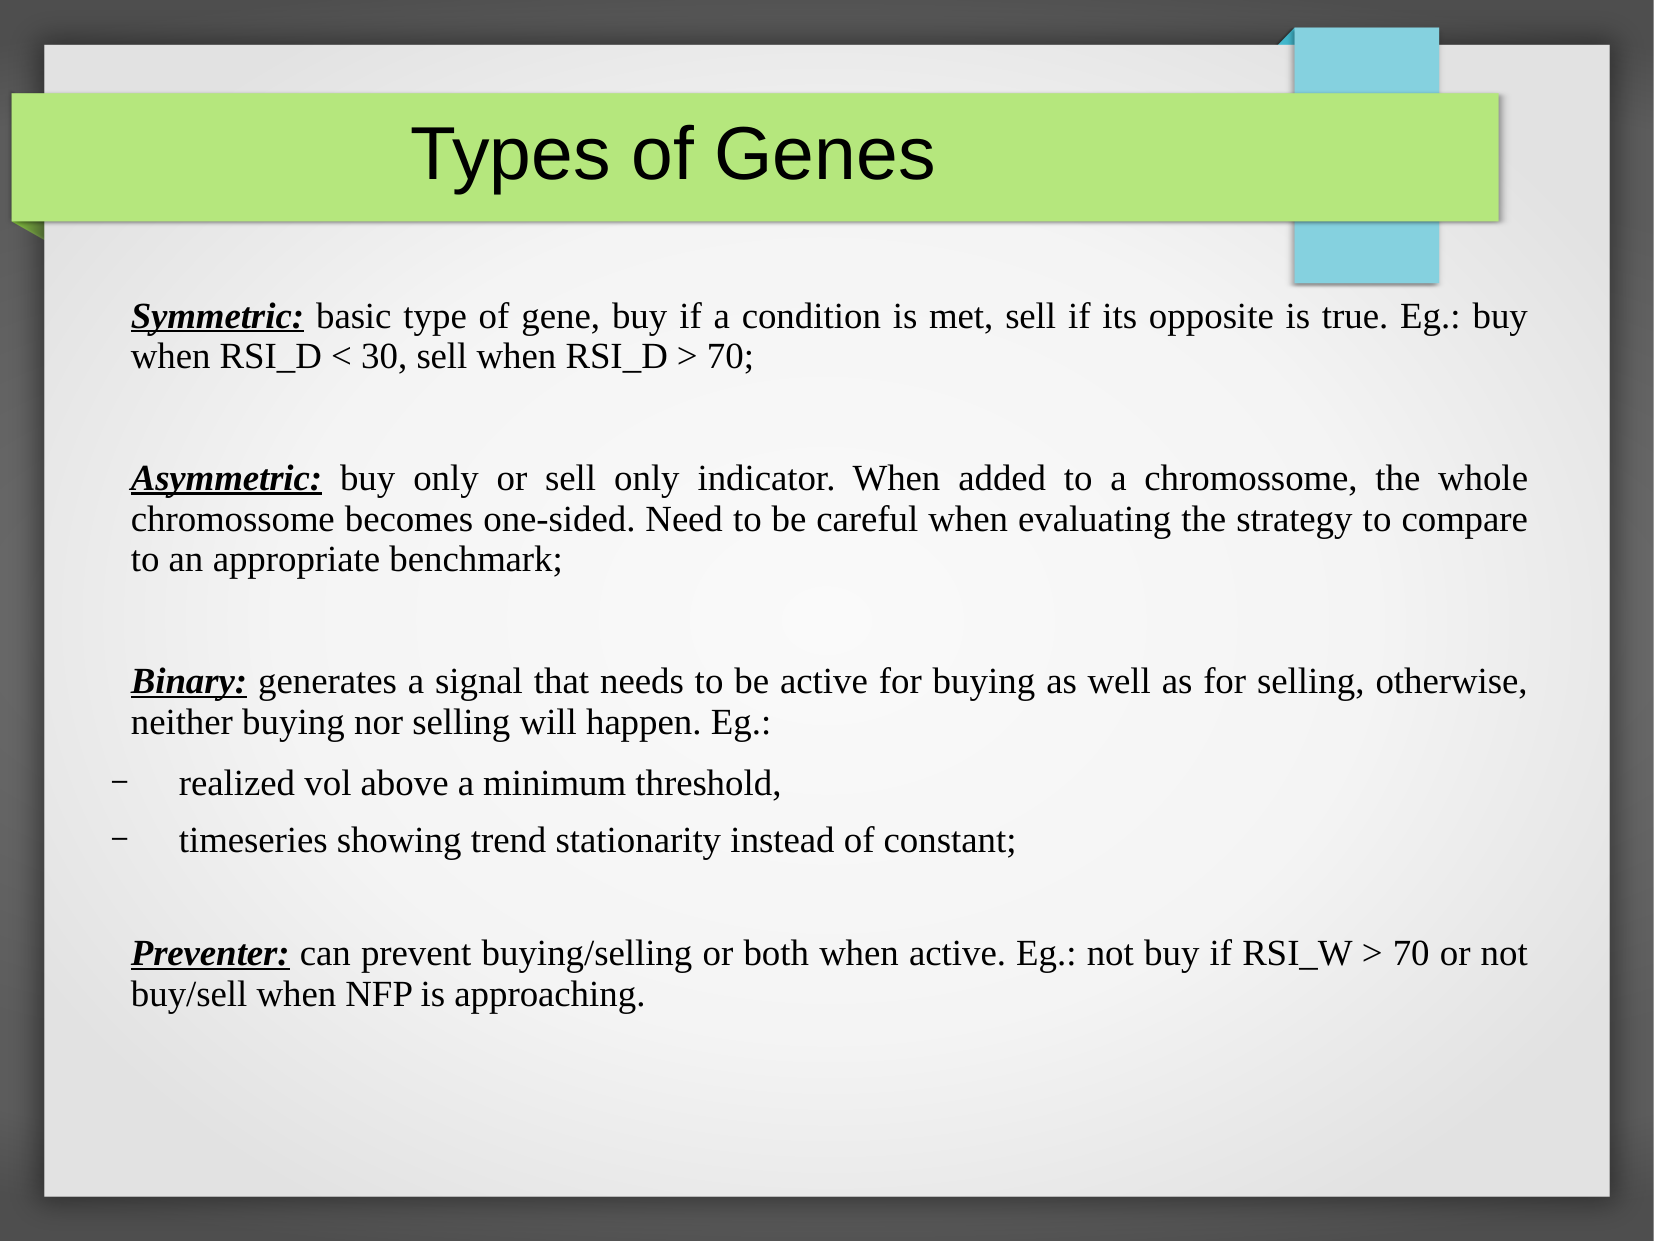

# Types of Genes
Symmetric: basic type of gene, buy if a condition is met, sell if its opposite is true. Eg.: buy when RSI_D < 30, sell when RSI_D > 70;
Asymmetric: buy only or sell only indicator. When added to a chromossome, the whole chromossome becomes one-sided. Need to be careful when evaluating the strategy to compare to an appropriate benchmark;
Binary: generates a signal that needs to be active for buying as well as for selling, otherwise, neither buying nor selling will happen. Eg.:
realized vol above a minimum threshold,
timeseries showing trend stationarity instead of constant;
Preventer: can prevent buying/selling or both when active. Eg.: not buy if RSI_W > 70 or not buy/sell when NFP is approaching.